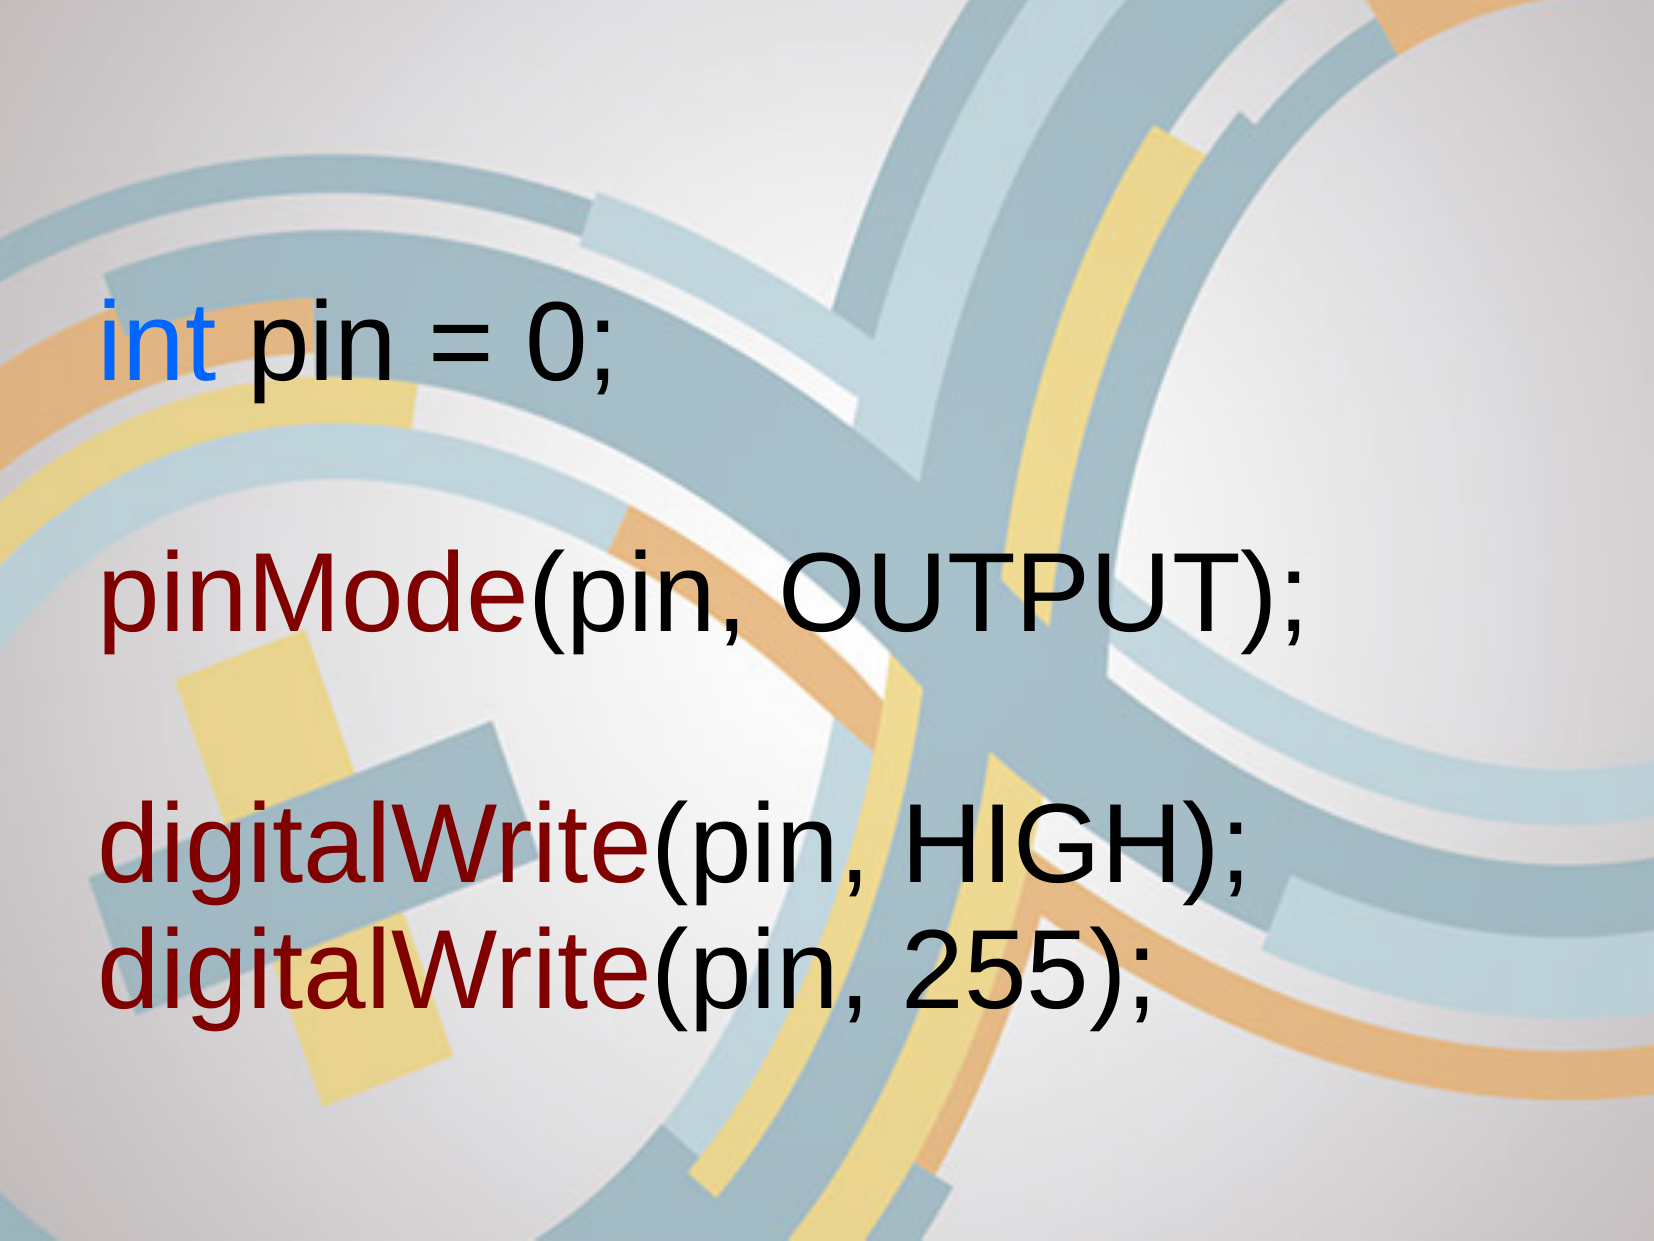

#
int pin = 0;
pinMode(pin, OUTPUT);
digitalWrite(pin, HIGH);
digitalWrite(pin, 255);